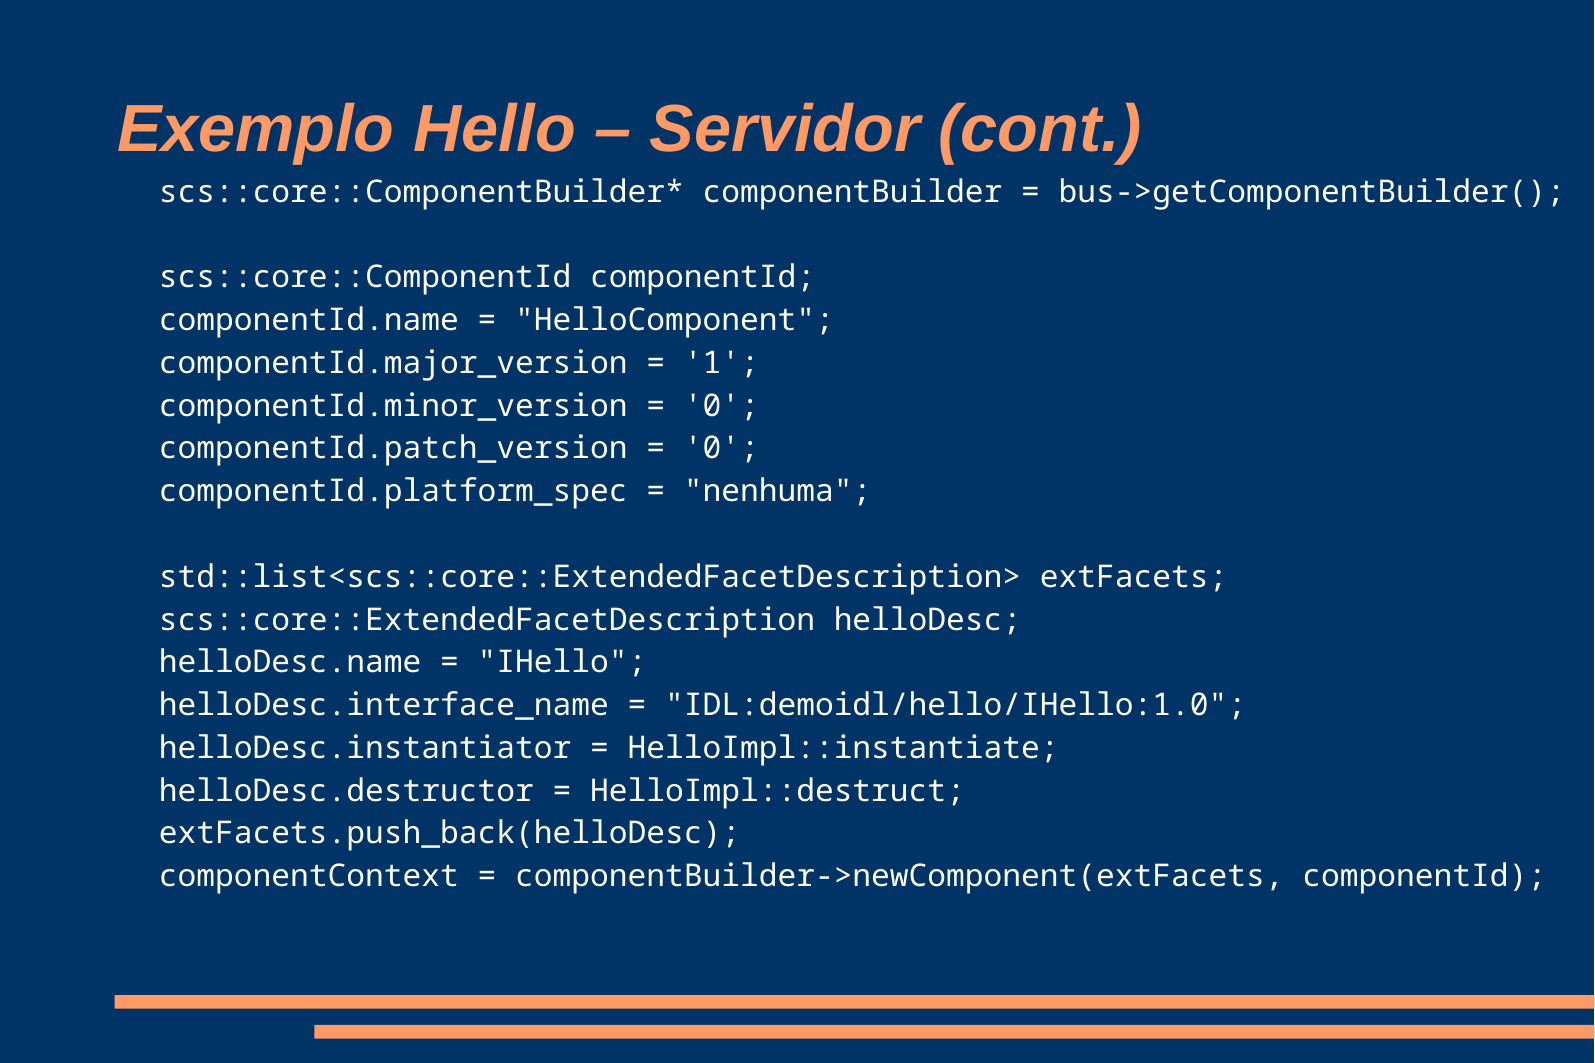

# Exemplo Hello – Servidor (cont.)
 scs::core::ComponentBuilder* componentBuilder = bus->getComponentBuilder();
 scs::core::ComponentId componentId;
 componentId.name = "HelloComponent";
 componentId.major_version = '1';
 componentId.minor_version = '0';
 componentId.patch_version = '0';
 componentId.platform_spec = "nenhuma";
 std::list<scs::core::ExtendedFacetDescription> extFacets;
 scs::core::ExtendedFacetDescription helloDesc;
 helloDesc.name = "IHello";
 helloDesc.interface_name = "IDL:demoidl/hello/IHello:1.0";
 helloDesc.instantiator = HelloImpl::instantiate;
 helloDesc.destructor = HelloImpl::destruct;
 extFacets.push_back(helloDesc);
 componentContext = componentBuilder->newComponent(extFacets, componentId);